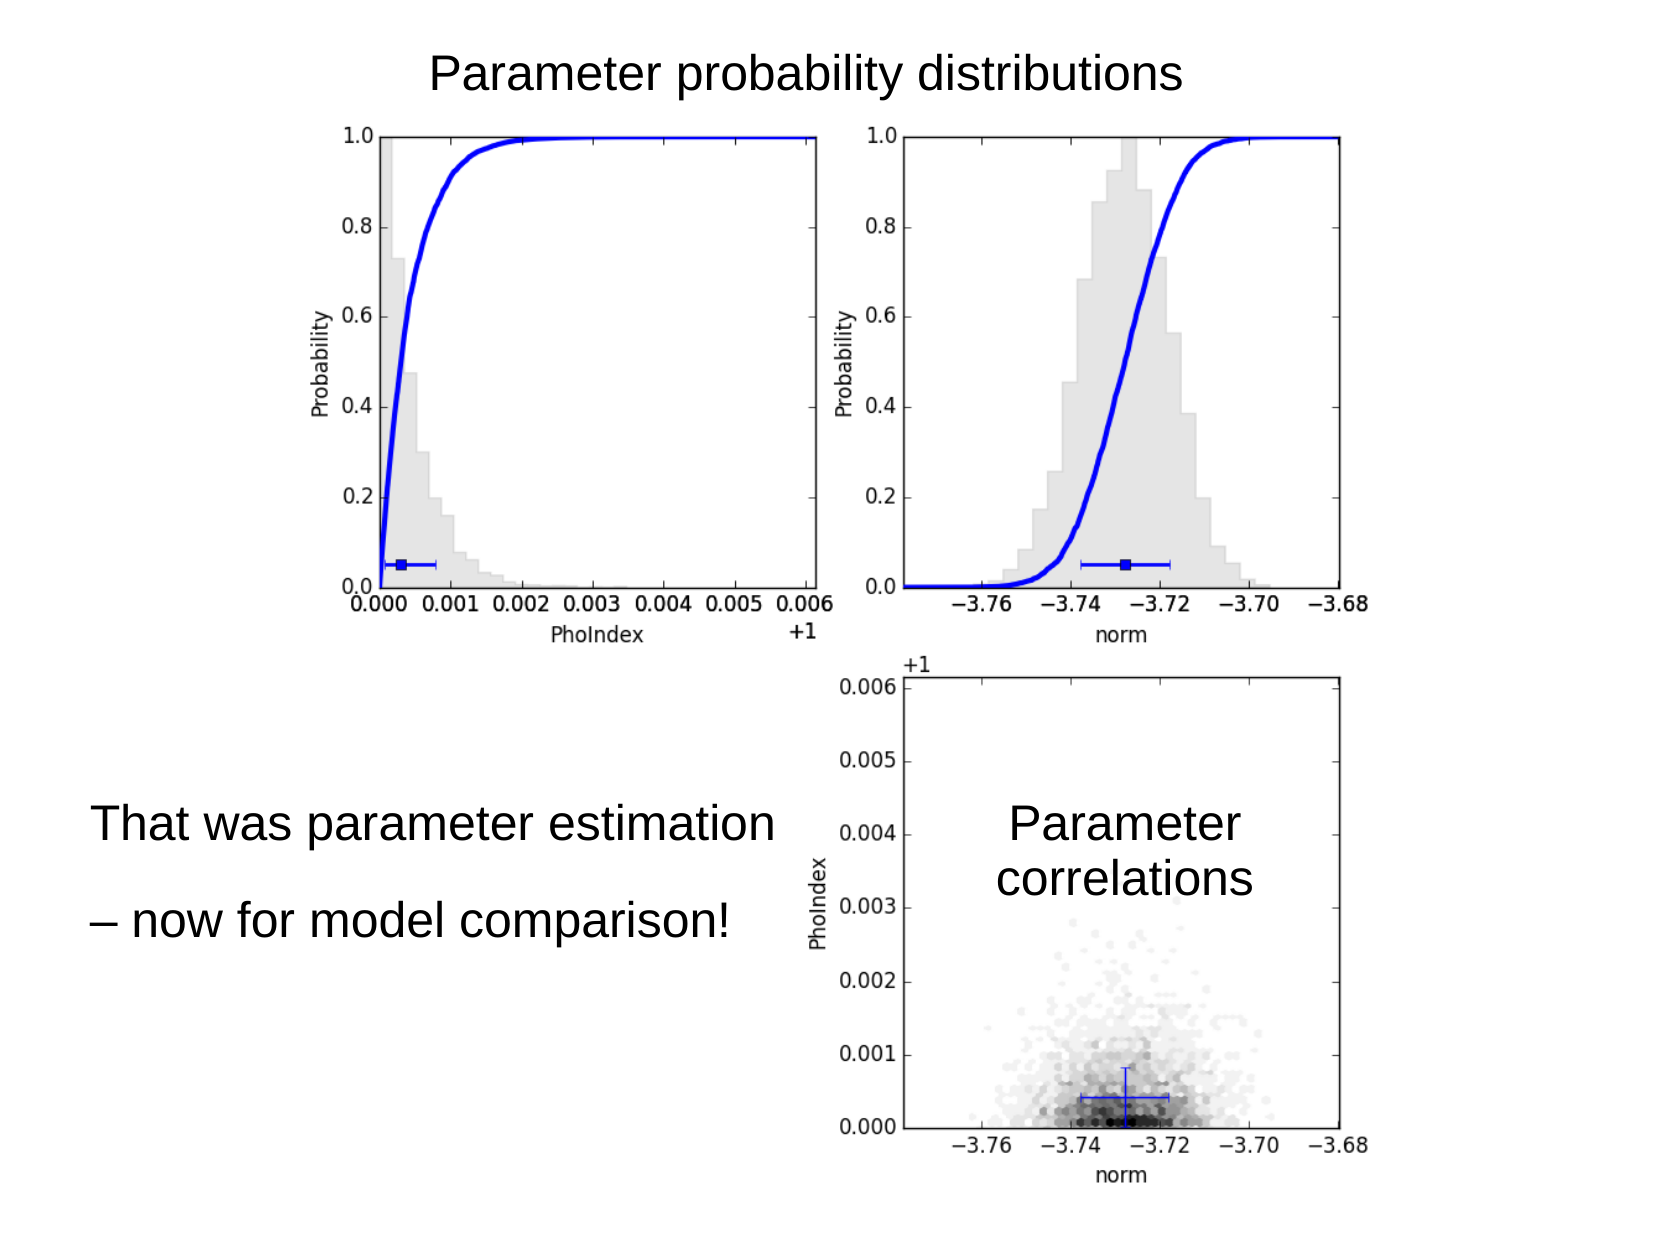

Parameter probability distributions
#
That was parameter estimation
– now for model comparison!
Parameter correlations